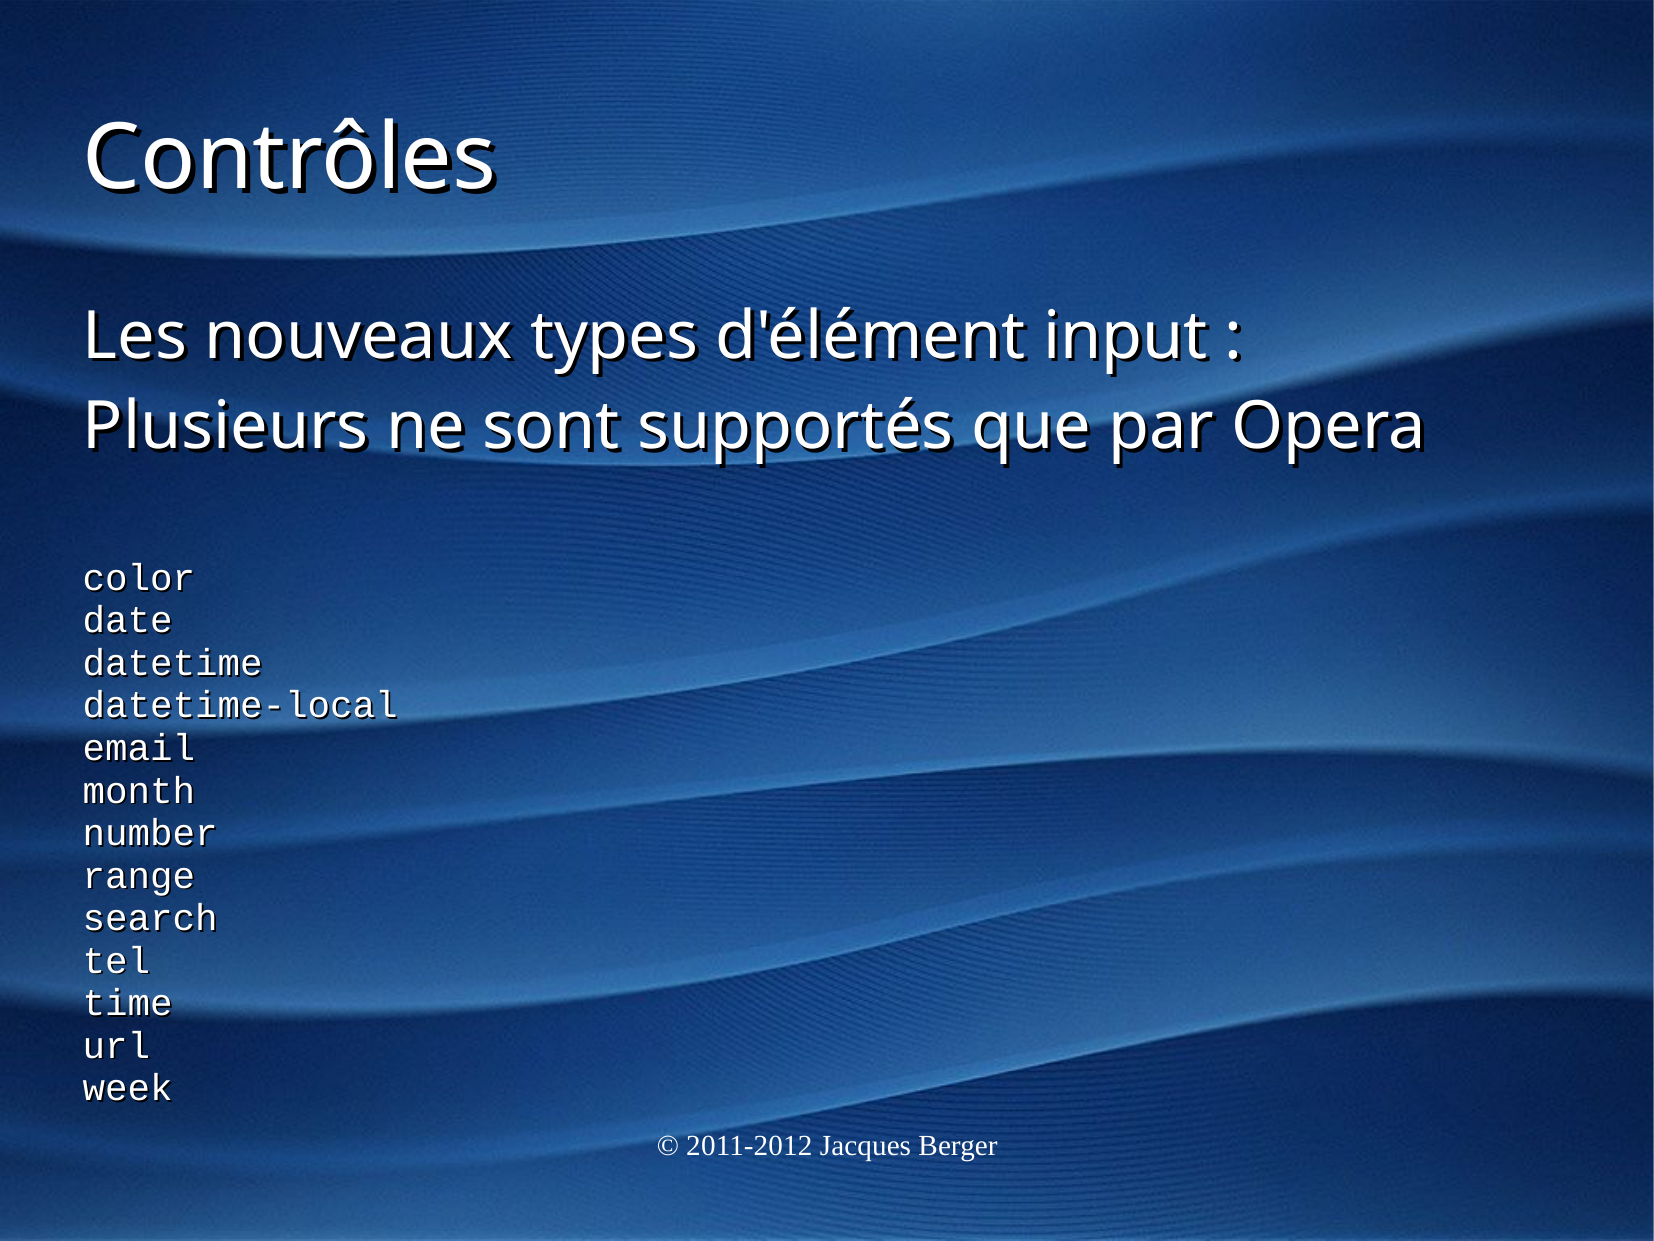

# Contrôles
Les nouveaux types d'élément input :
Plusieurs ne sont supportés que par Opera
color
date
datetime
datetime-local
email
month
number
range
search
tel
time
url
week
© 2011-2012 Jacques Berger